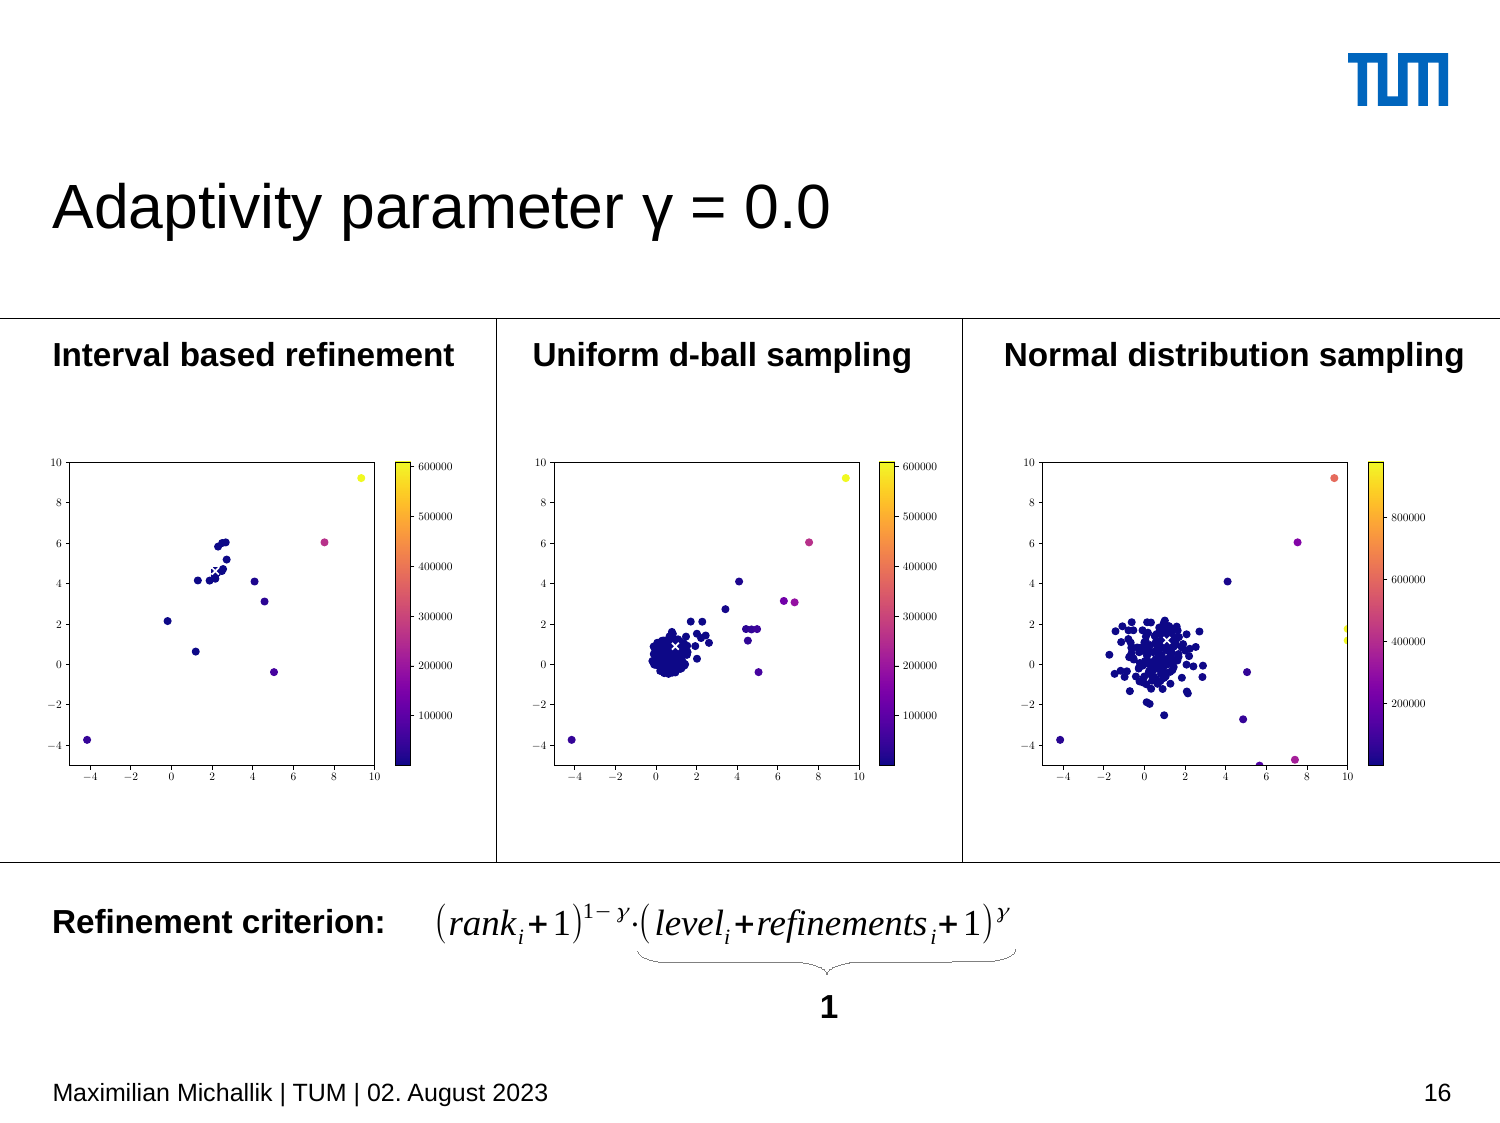

Adaptivity parameter γ = 0.0
Interval based refinement
Uniform d-ball sampling
# Normal distribution sampling
Refinement criterion:
 1
Maximilian Michallik | TUM | 02. August 2023
16